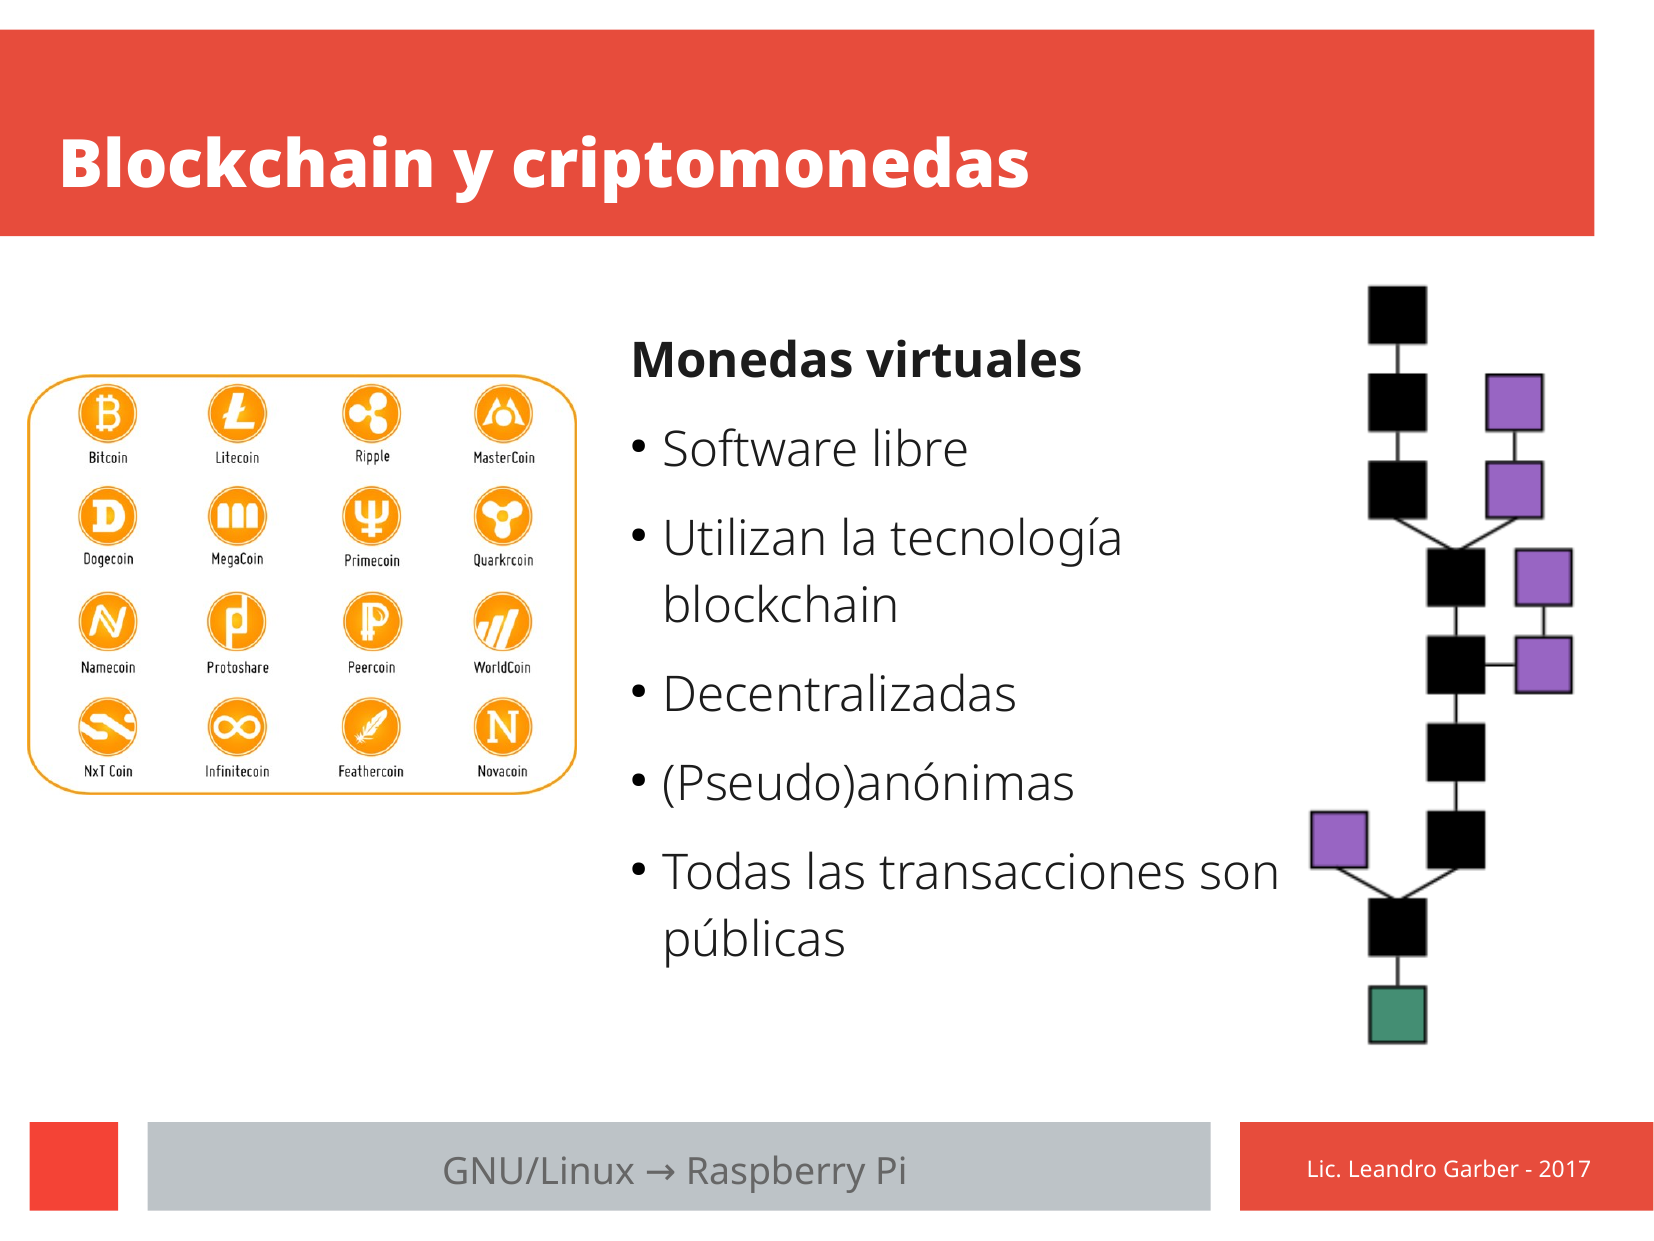

# Blockchain y criptomonedas
Monedas virtuales
Software libre
Utilizan la tecnología blockchain
Decentralizadas
(Pseudo)anónimas
Todas las transacciones son públicas
GNU/Linux → Raspberry Pi
Lic. Leandro Garber - 2017